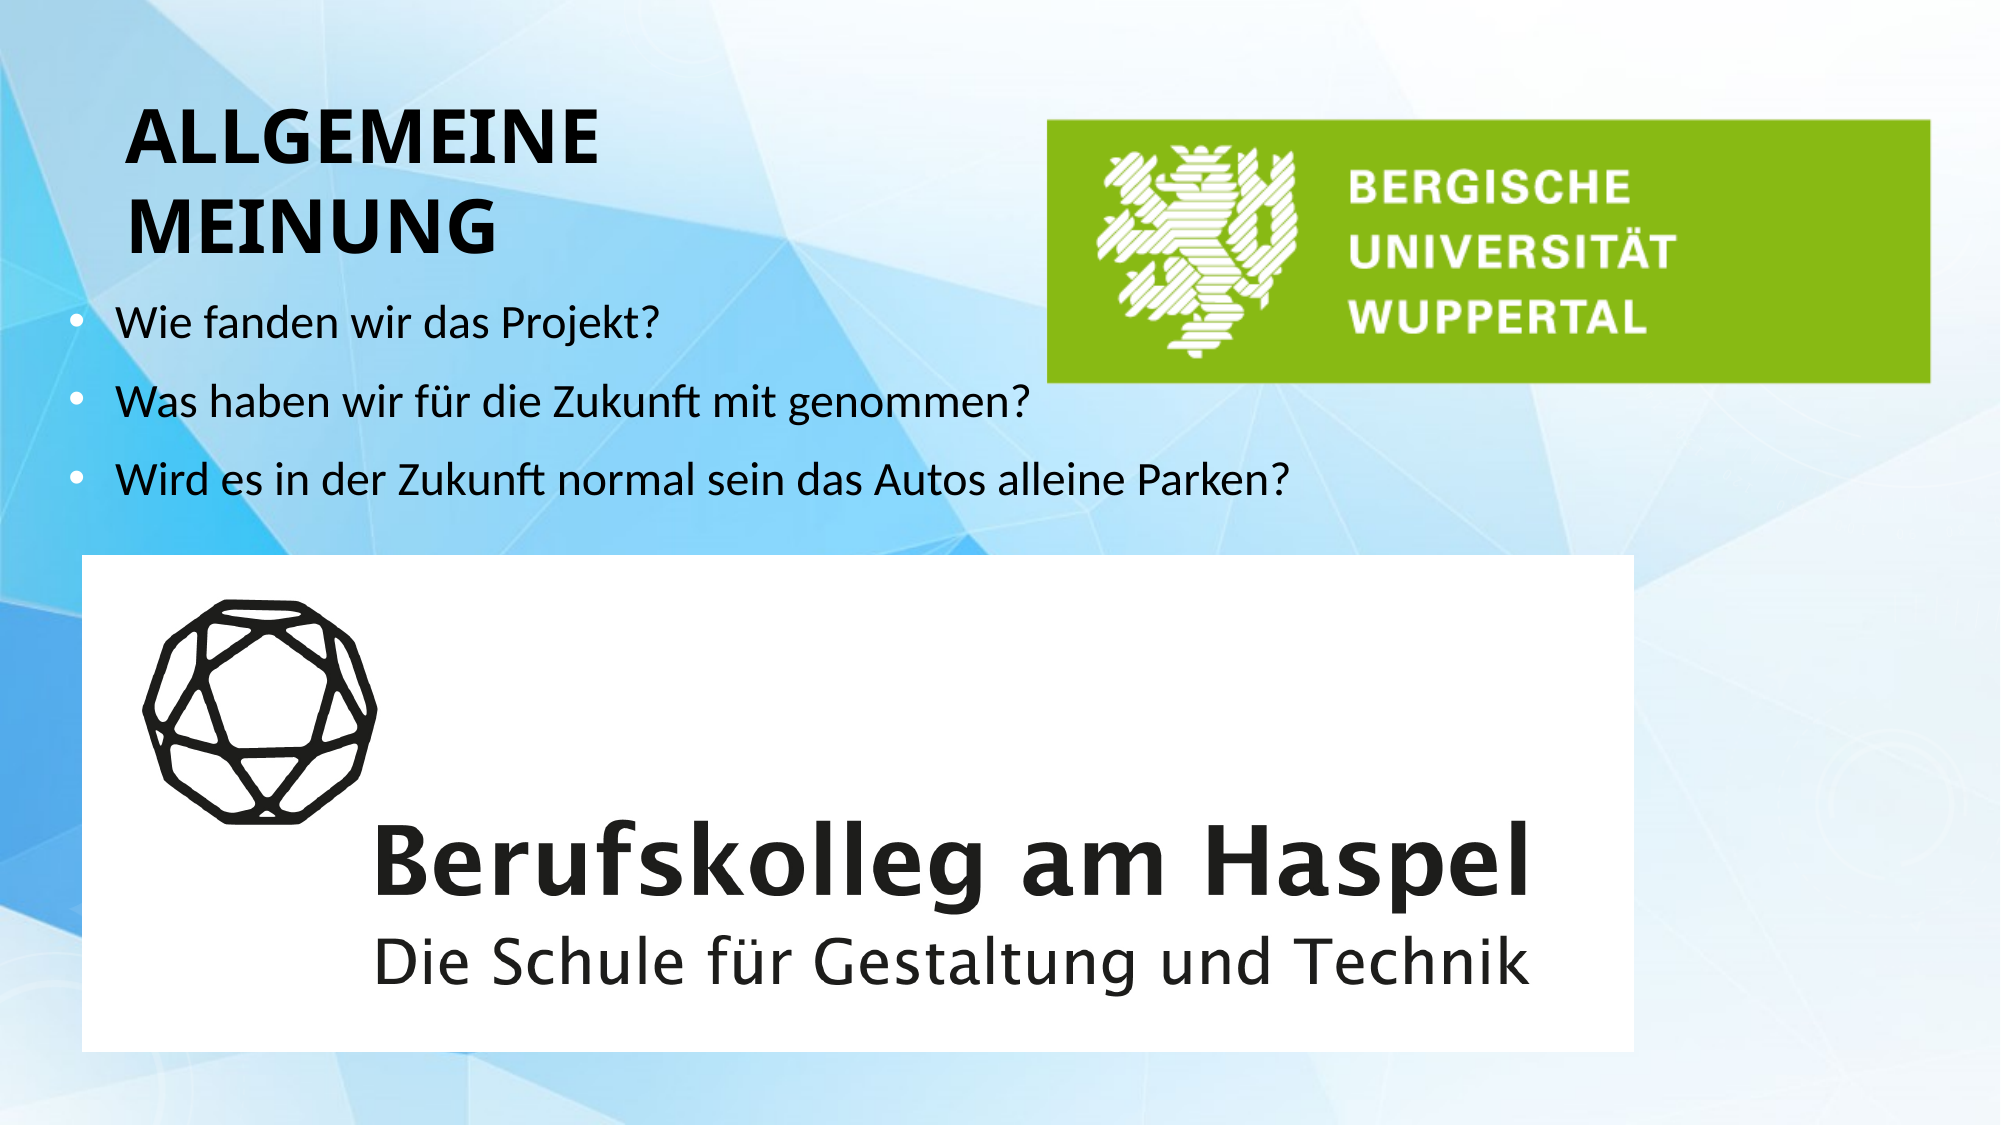

# Allgemeine Meinung
Wie fanden wir das Projekt?
Was haben wir für die Zukunft mit genommen?
Wird es in der Zukunft normal sein das Autos alleine Parken?